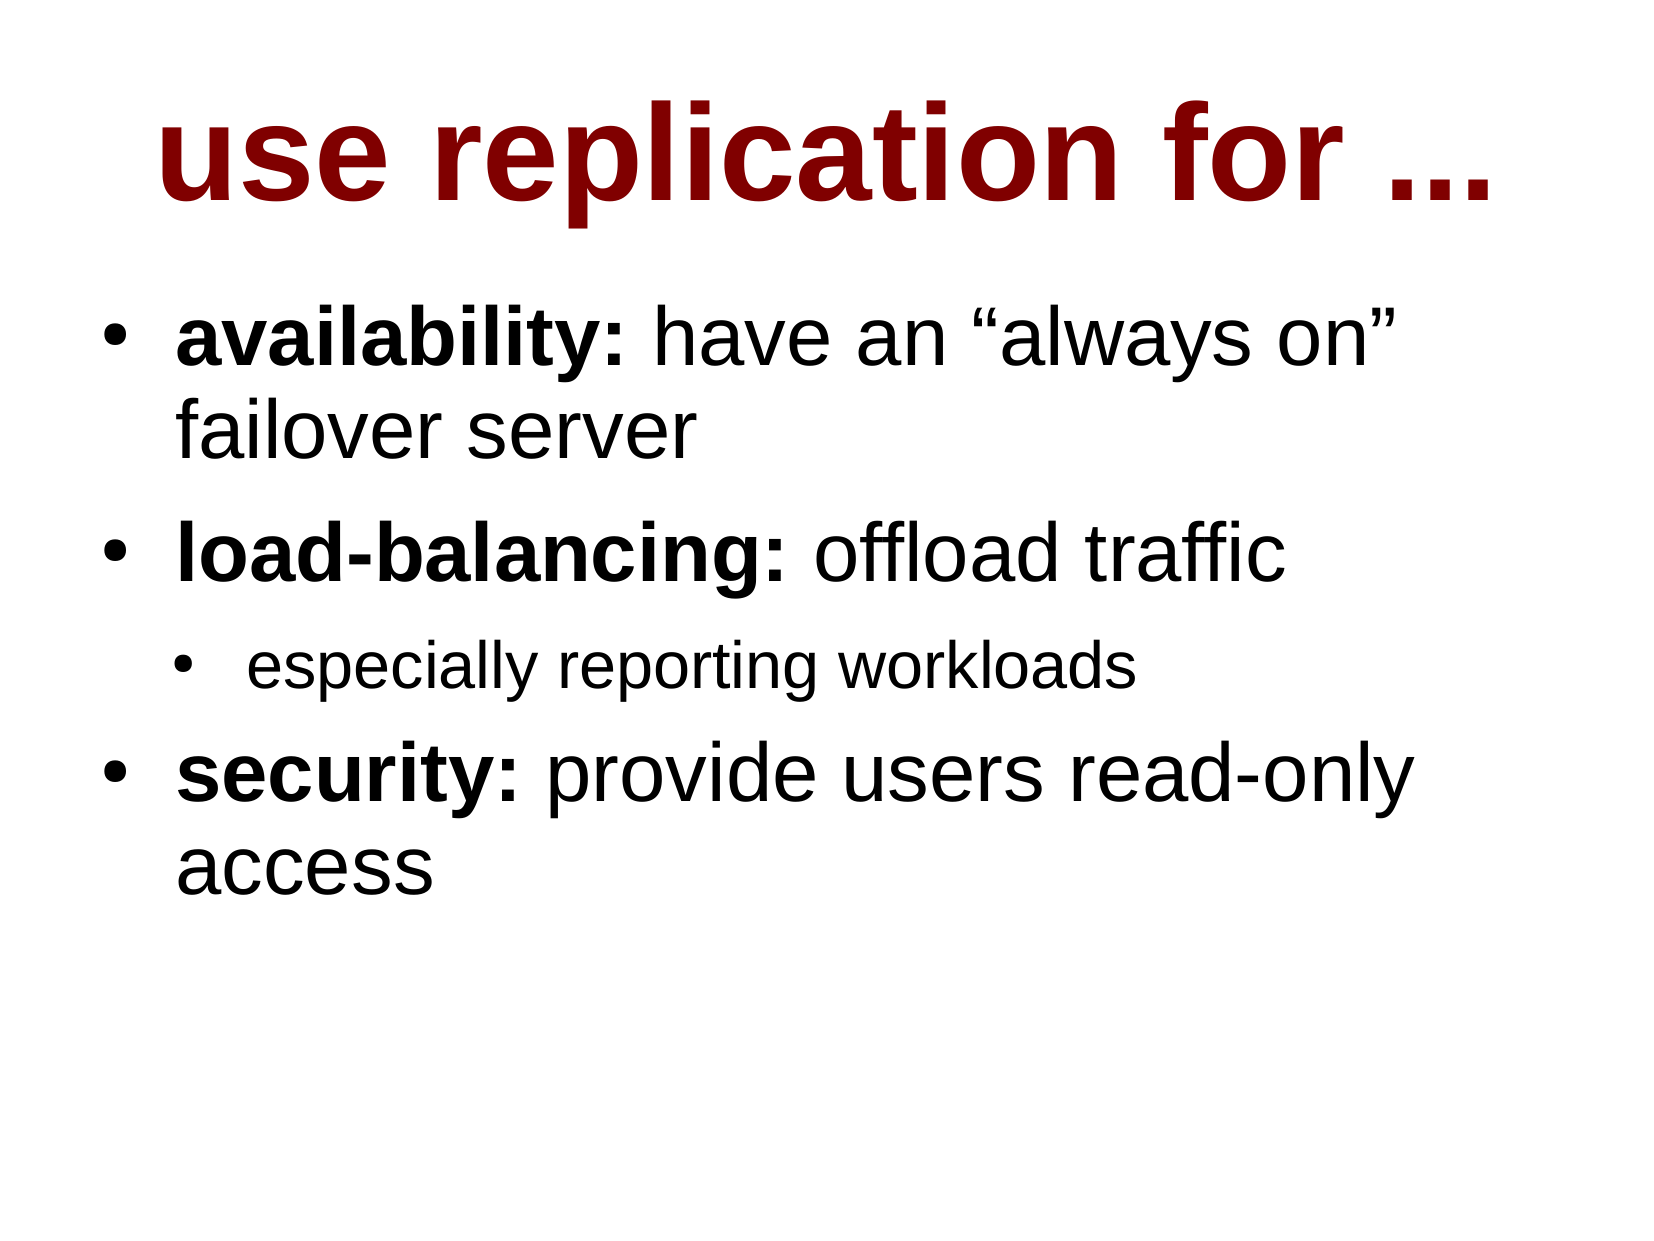

# use replication for ...
availability: have an “always on” failover server
load-balancing: offload traffic
especially reporting workloads
security: provide users read-only access